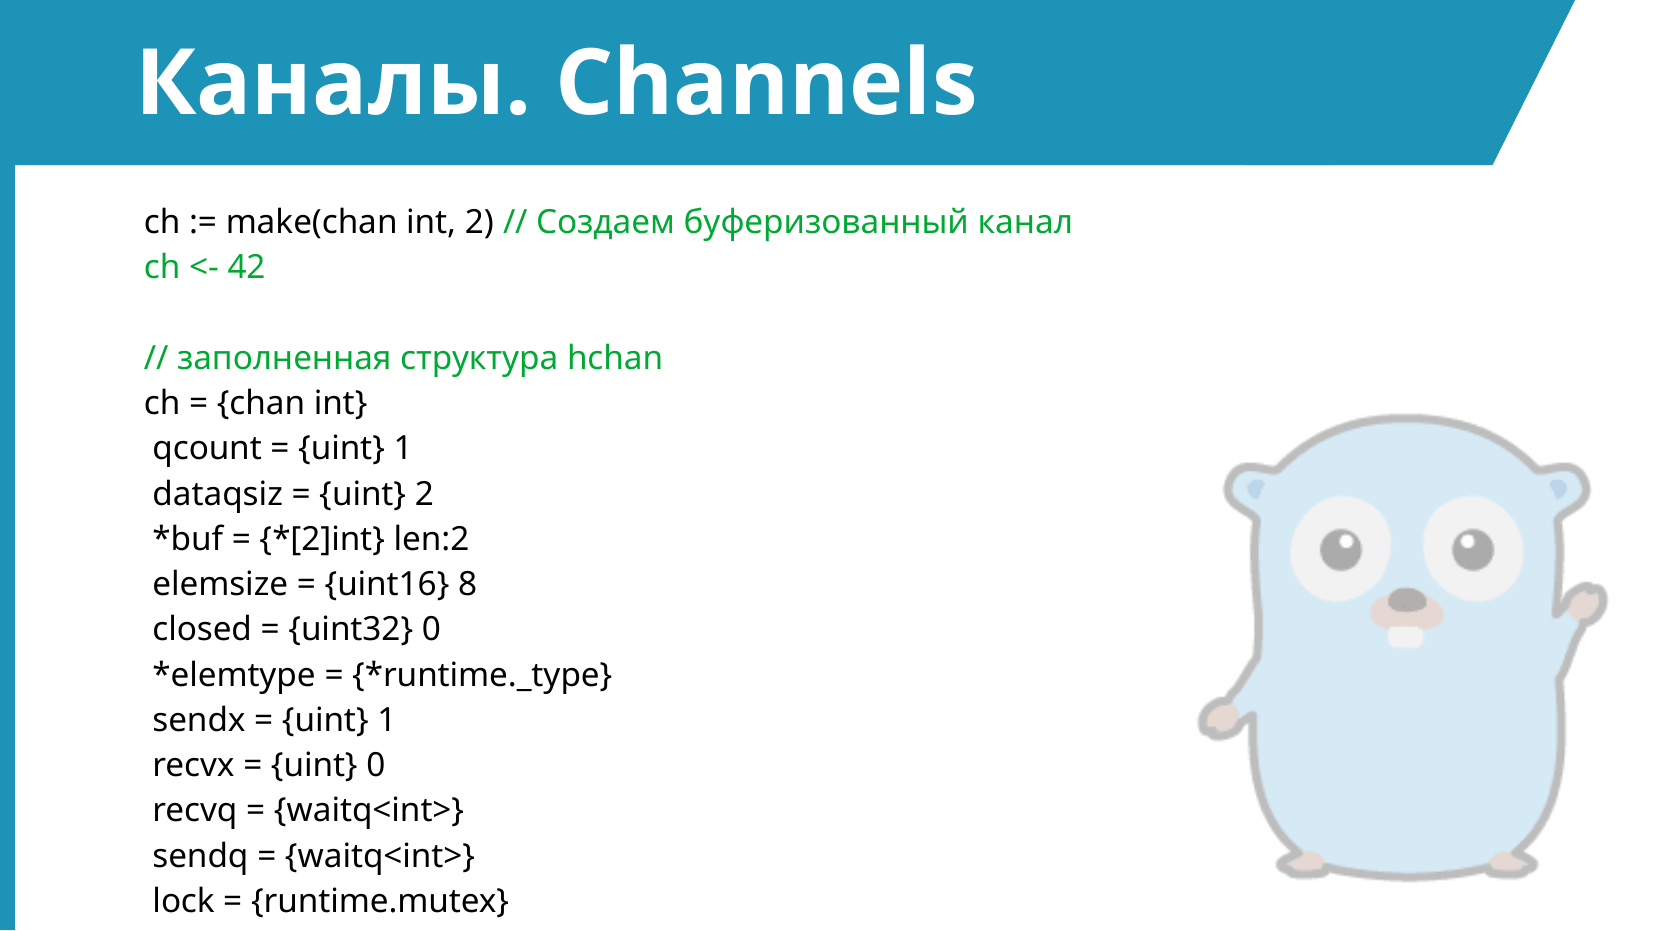

# Каналы. Channels
ch := make(chan int, 2) // Создаем буферизованный канал
сh <- 42
// заполненная структура hchan
ch = {chan int}
 qcount = {uint} 1
 dataqsiz = {uint} 2
 *buf = {*[2]int} len:2
 elemsize = {uint16} 8
 closed = {uint32} 0
 *elemtype = {*runtime._type}
 sendx = {uint} 1
 recvx = {uint} 0
 recvq = {waitq<int>}
 sendq = {waitq<int>}
 lock = {runtime.mutex}